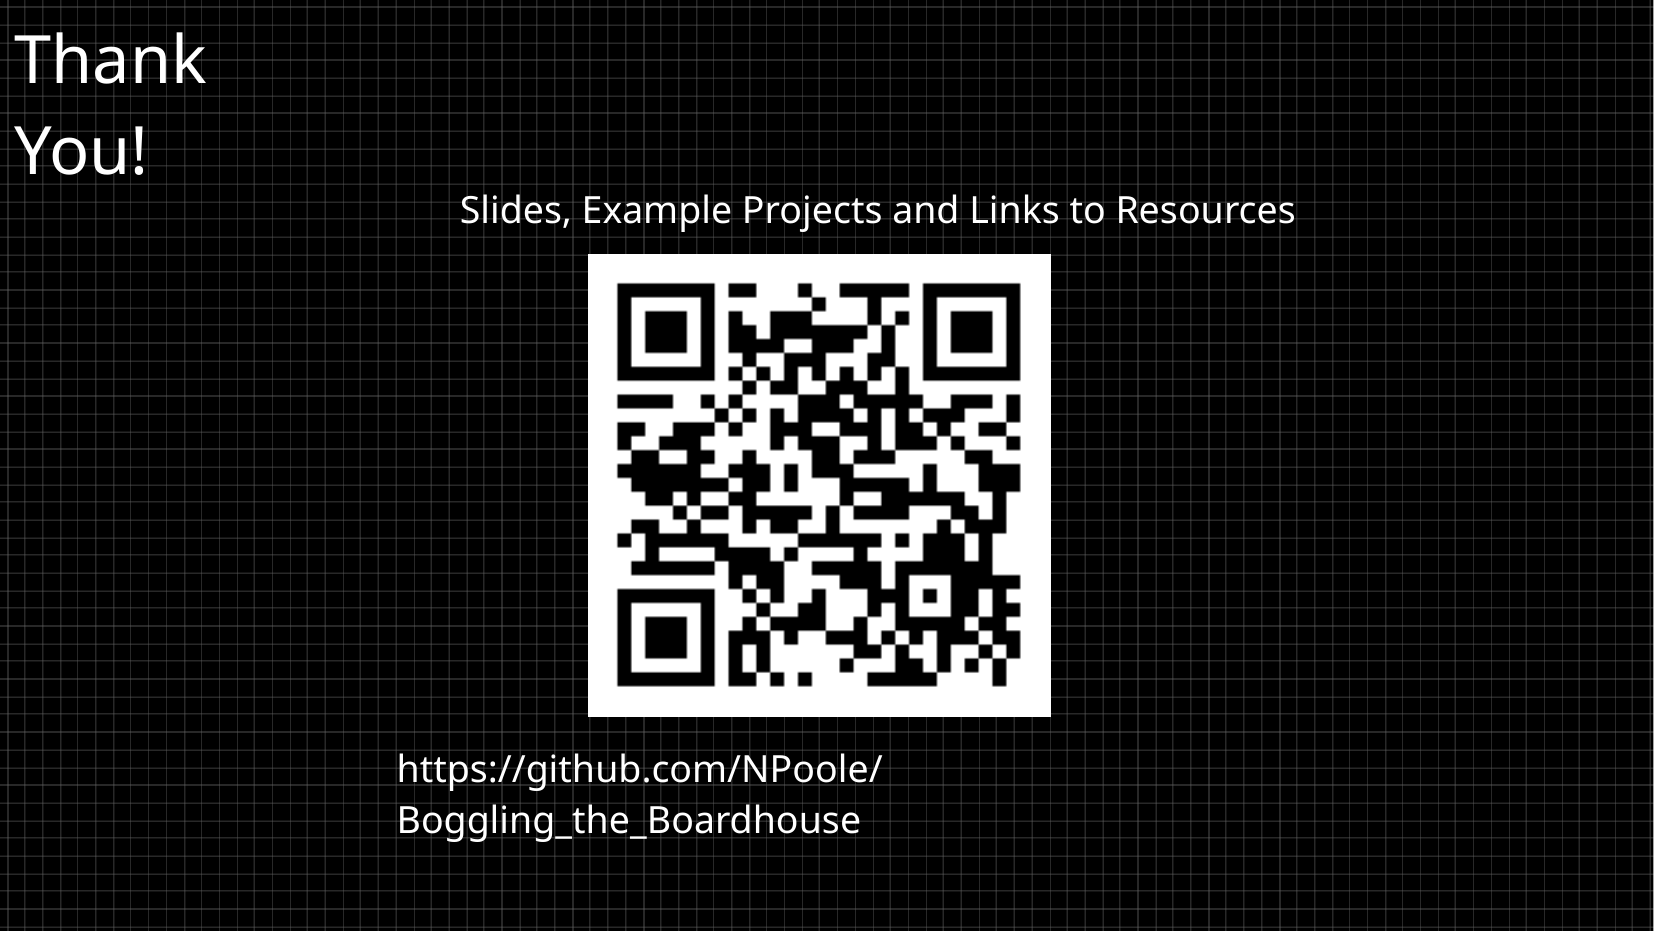

Thank You!
Slides, Example Projects and Links to Resources
https://github.com/NPoole/Boggling_the_Boardhouse